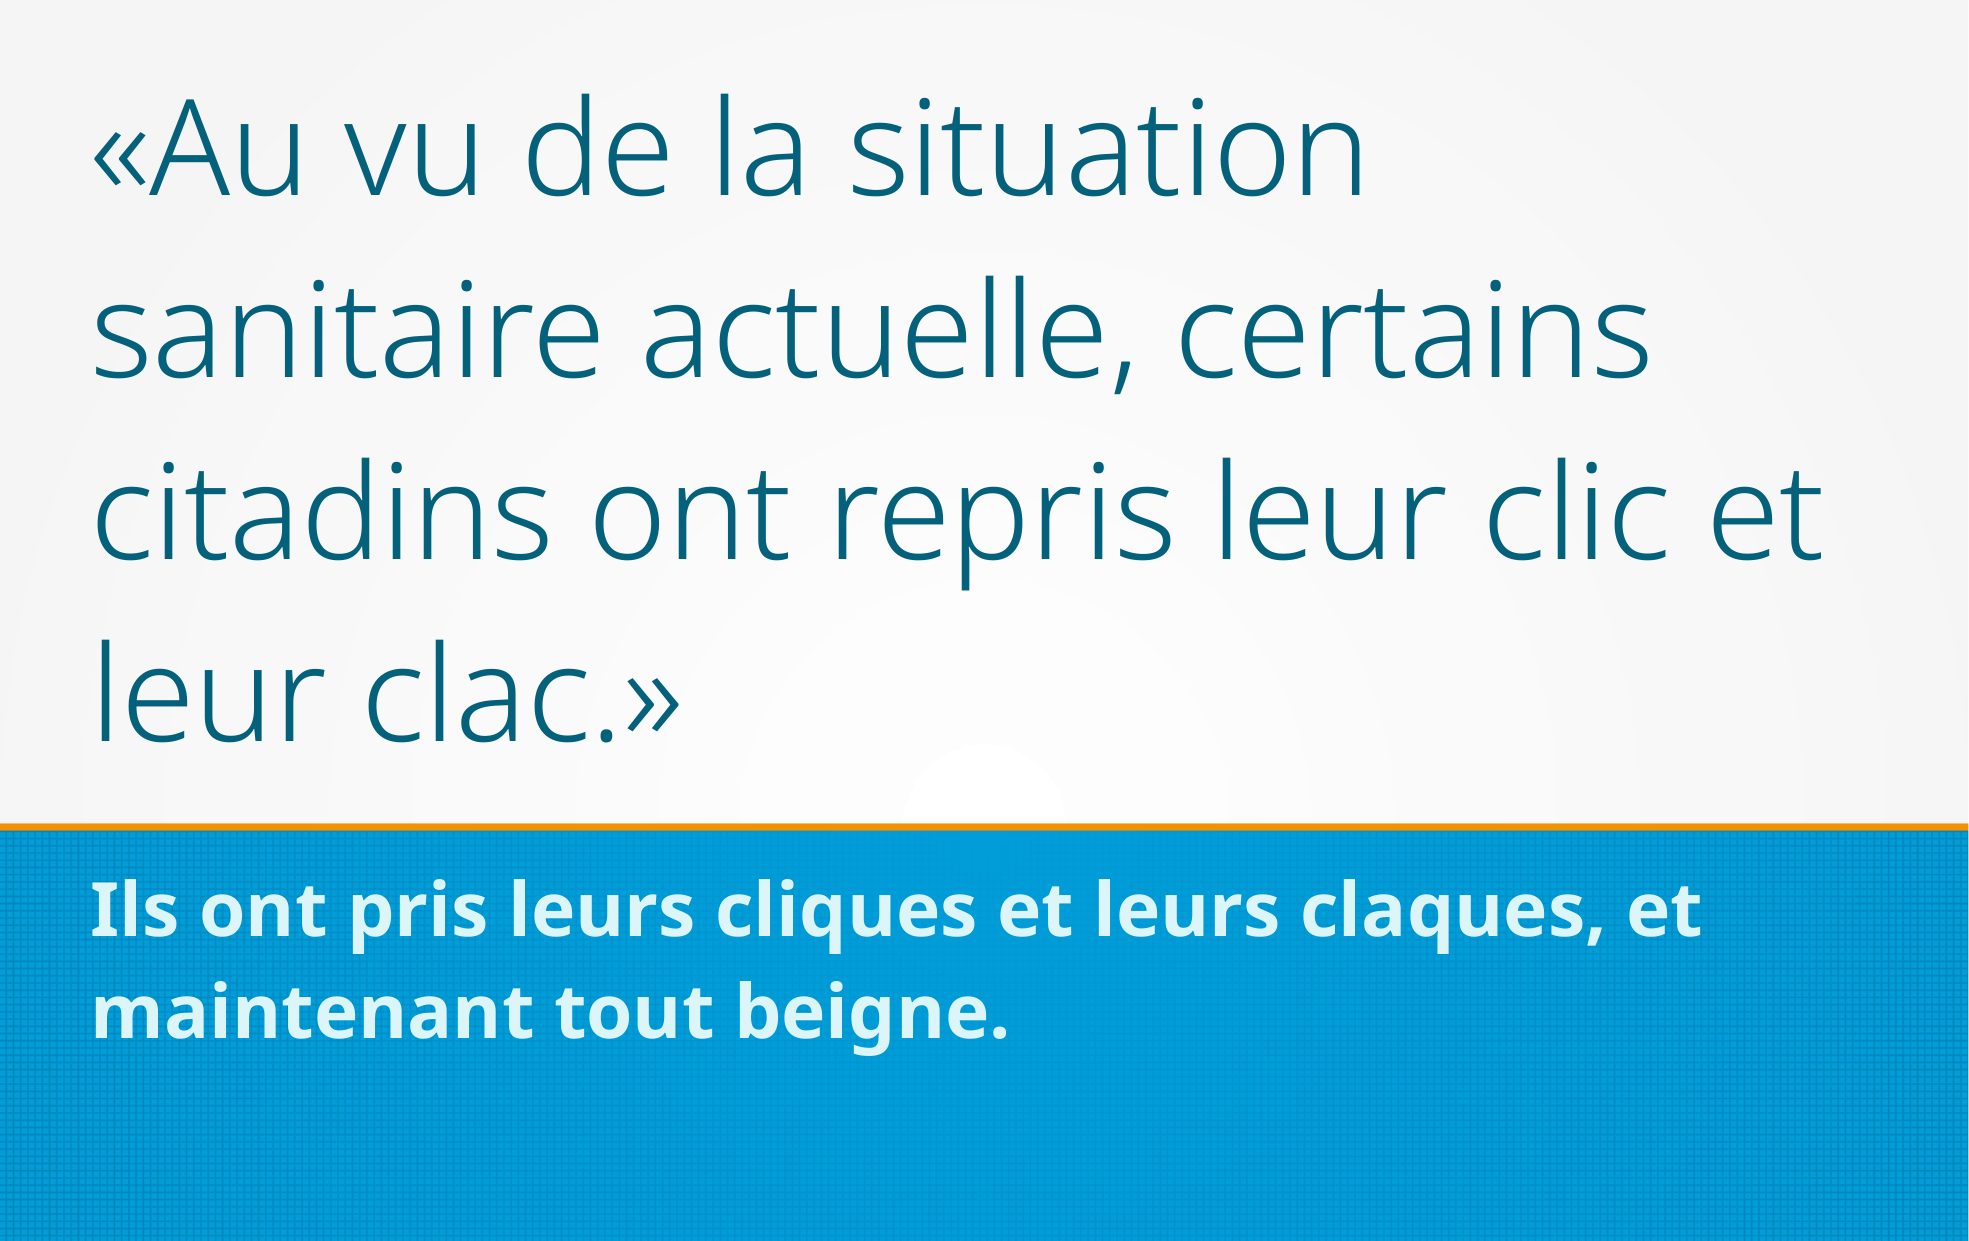

# «Au vu de la situation sanitaire actuelle, certains citadins ont repris leur clic et leur clac.»
Ils ont pris leurs cliques et leurs claques, et maintenant tout beigne.